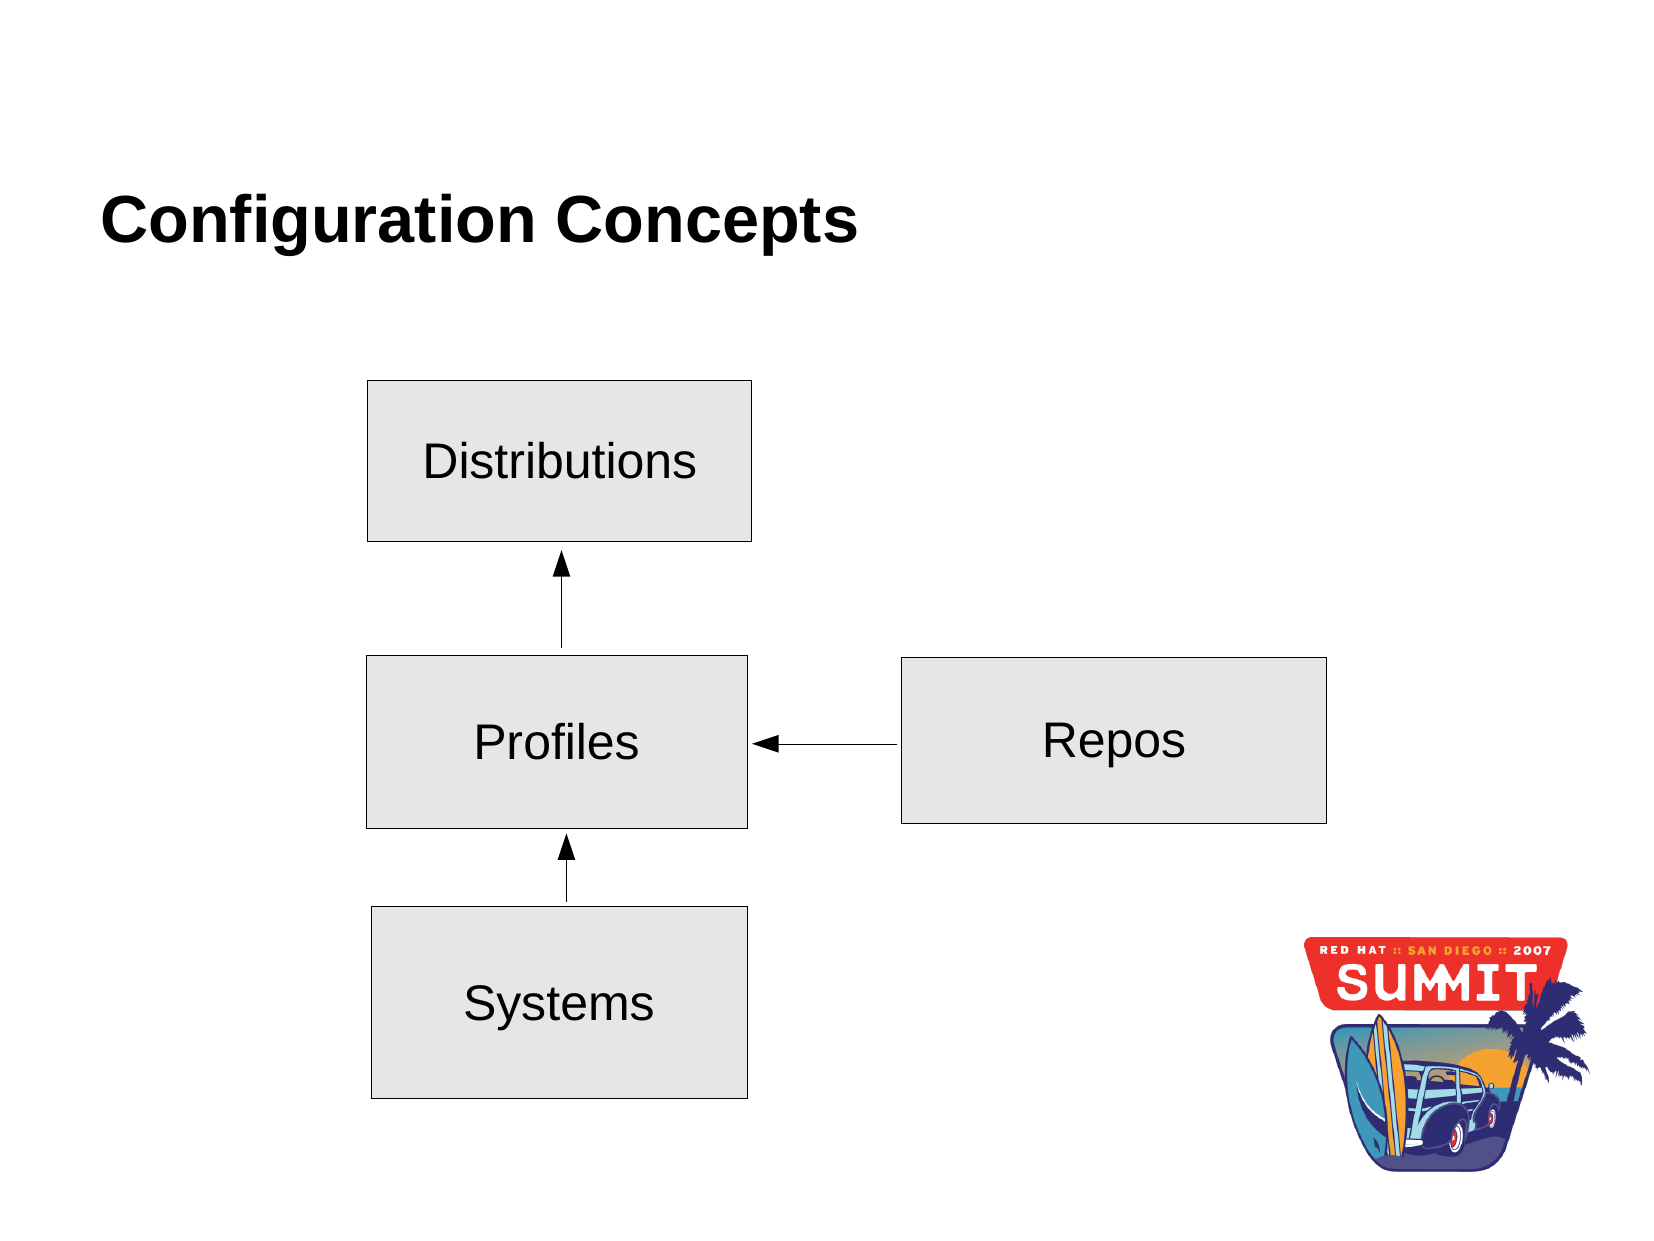

# Configuration Concepts
Distributions
Profiles
Repos
Systems